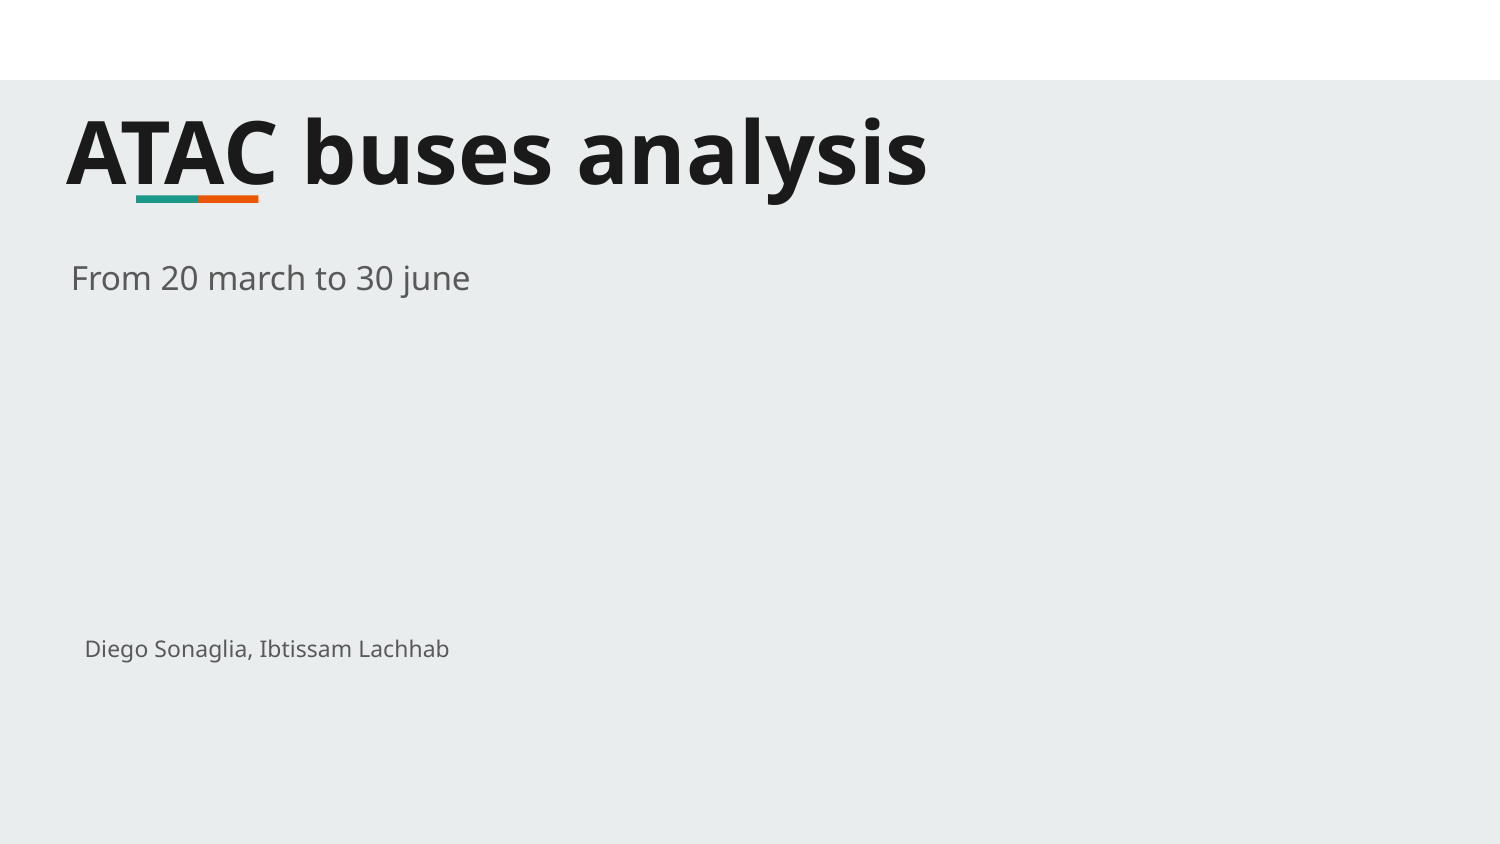

# ATAC buses analysis
From 20 march to 30 june
Diego Sonaglia, Ibtissam Lachhab